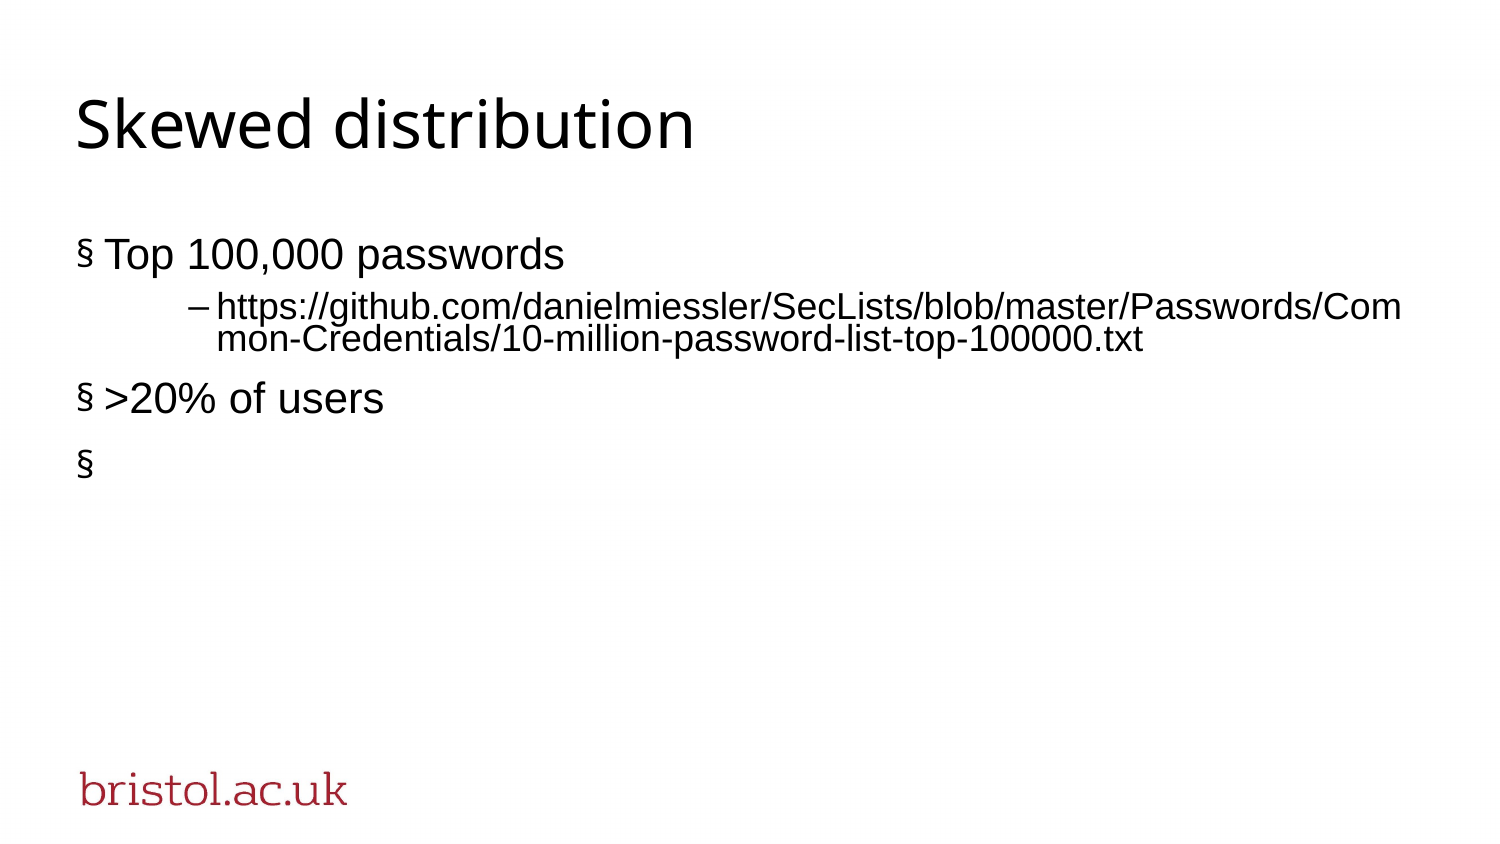

# Skewed distribution
Top 100,000 passwords
https://github.com/danielmiessler/SecLists/blob/master/Passwords/Common-Credentials/10-million-password-list-top-100000.txt
>20% of users